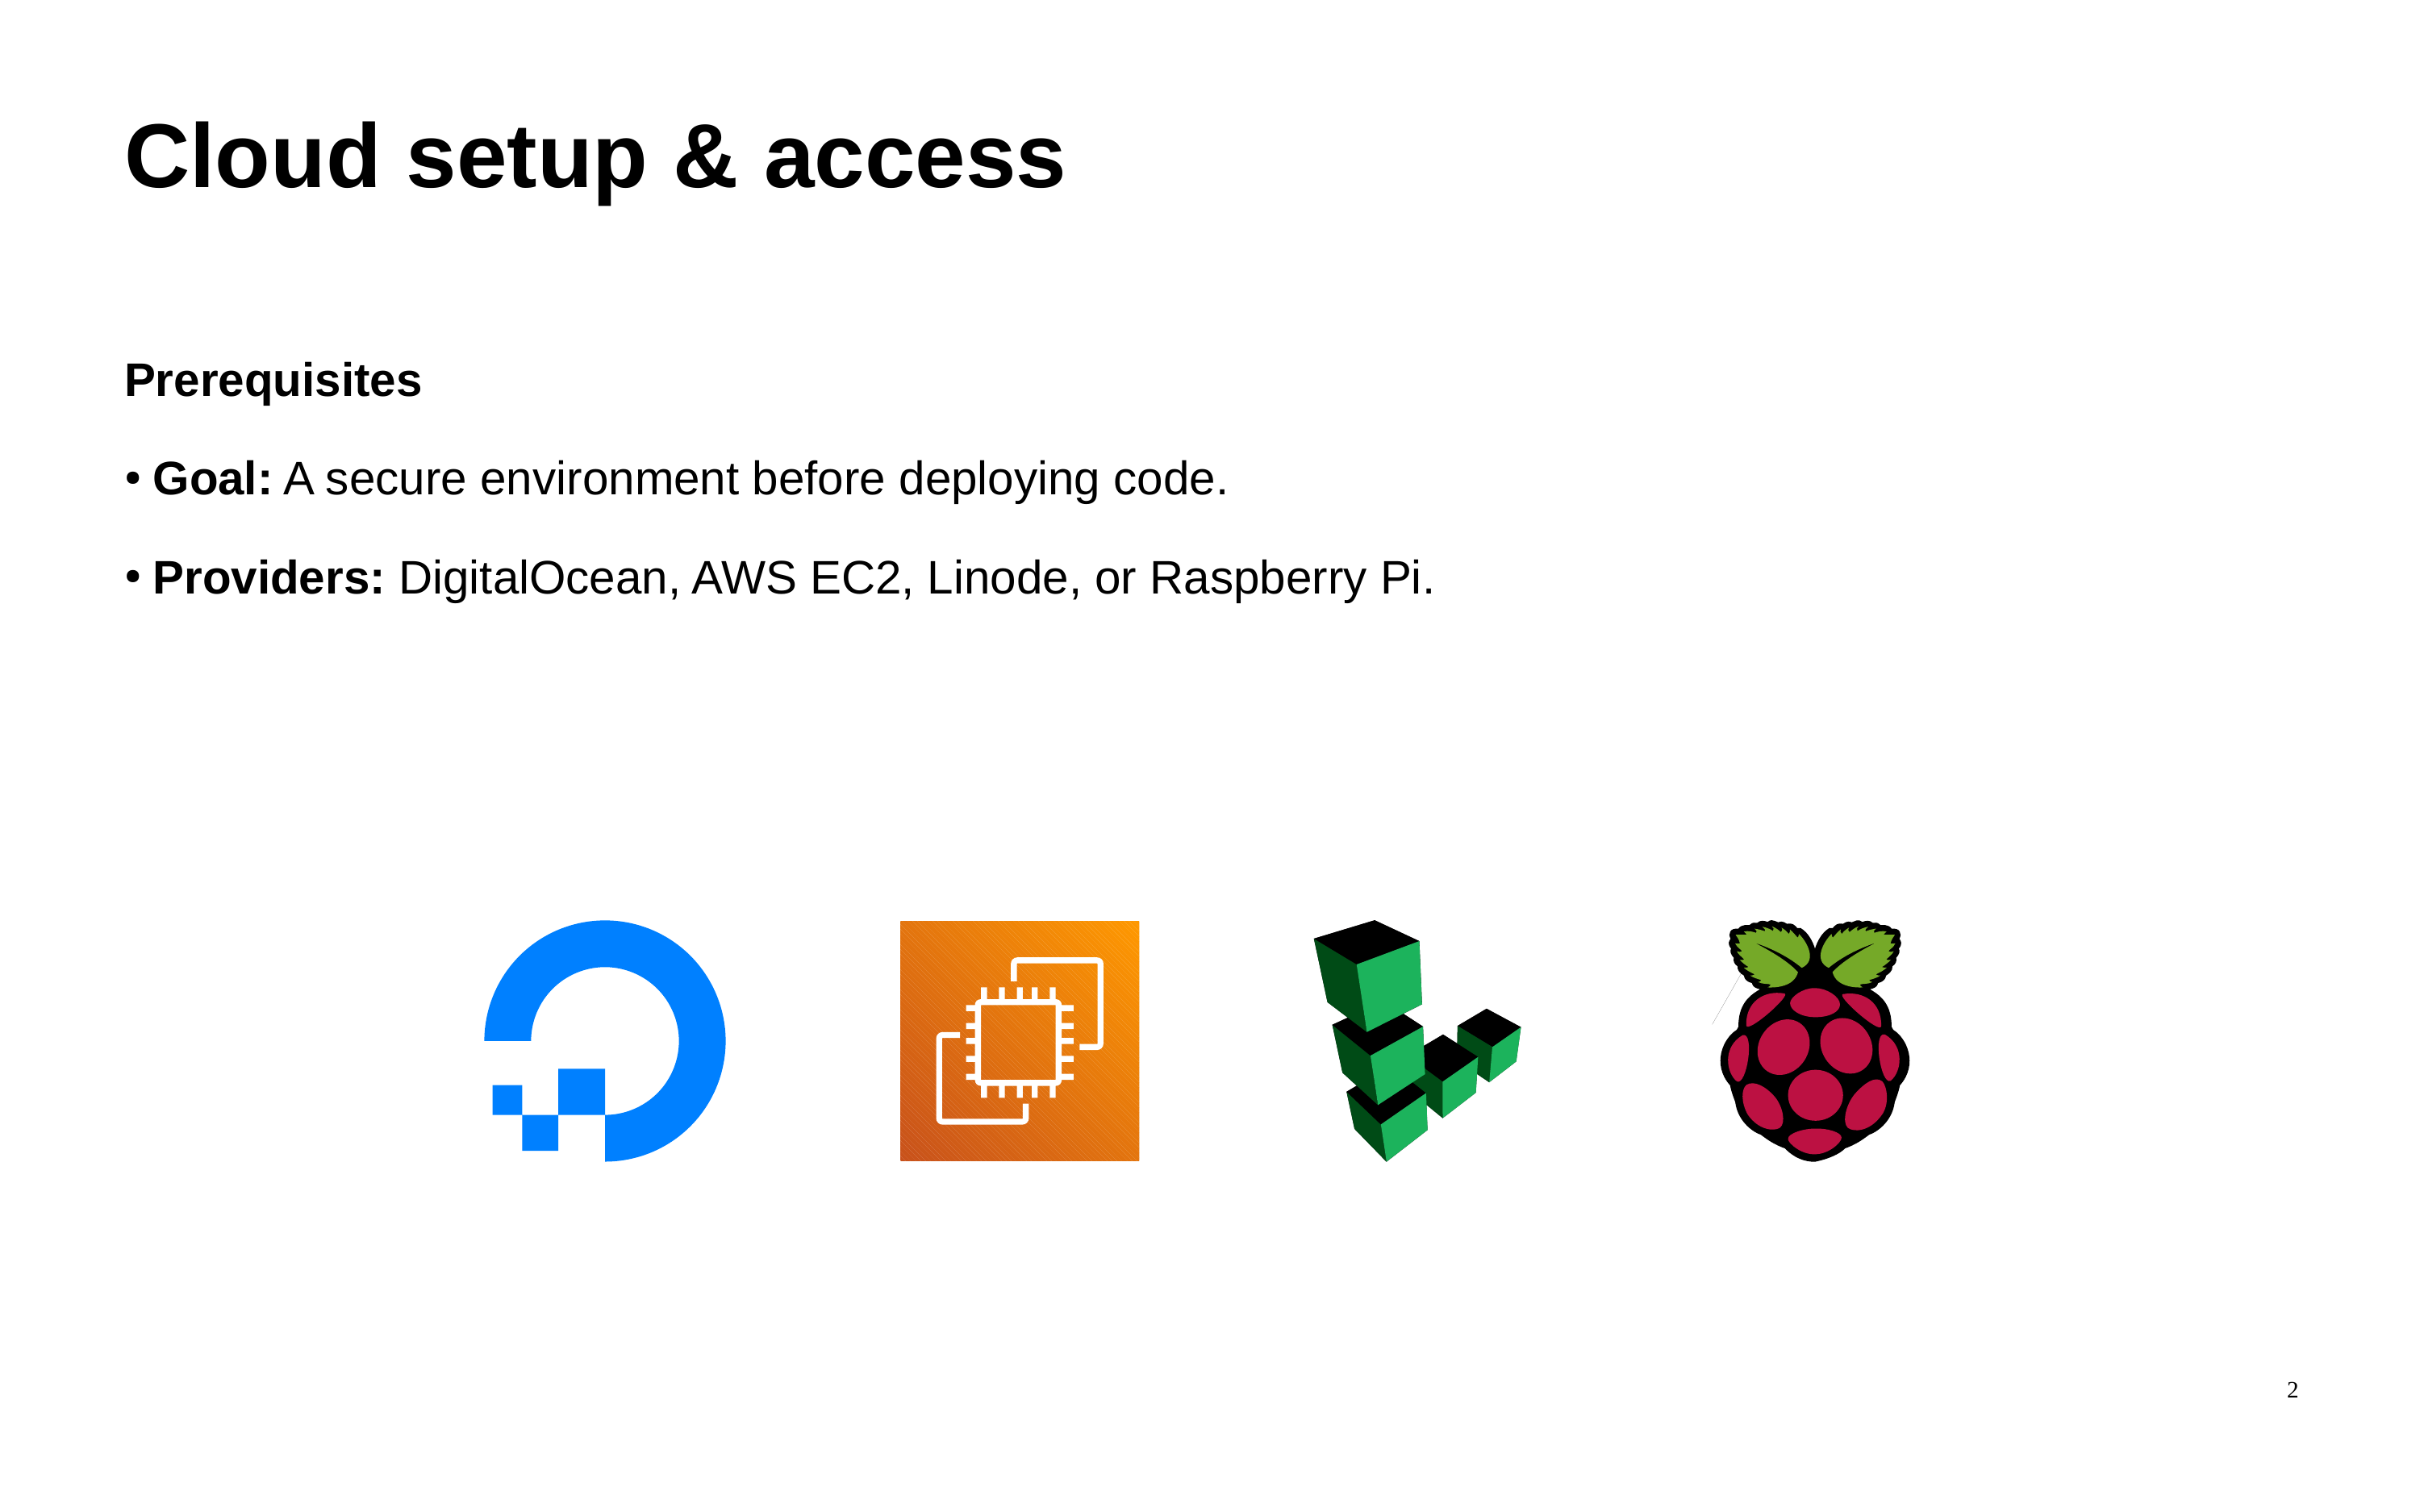

Cloud setup & access
Prerequisites
Goal: A secure environment before deploying code.
Providers: DigitalOcean, AWS EC2, Linode, or Raspberry Pi.
2